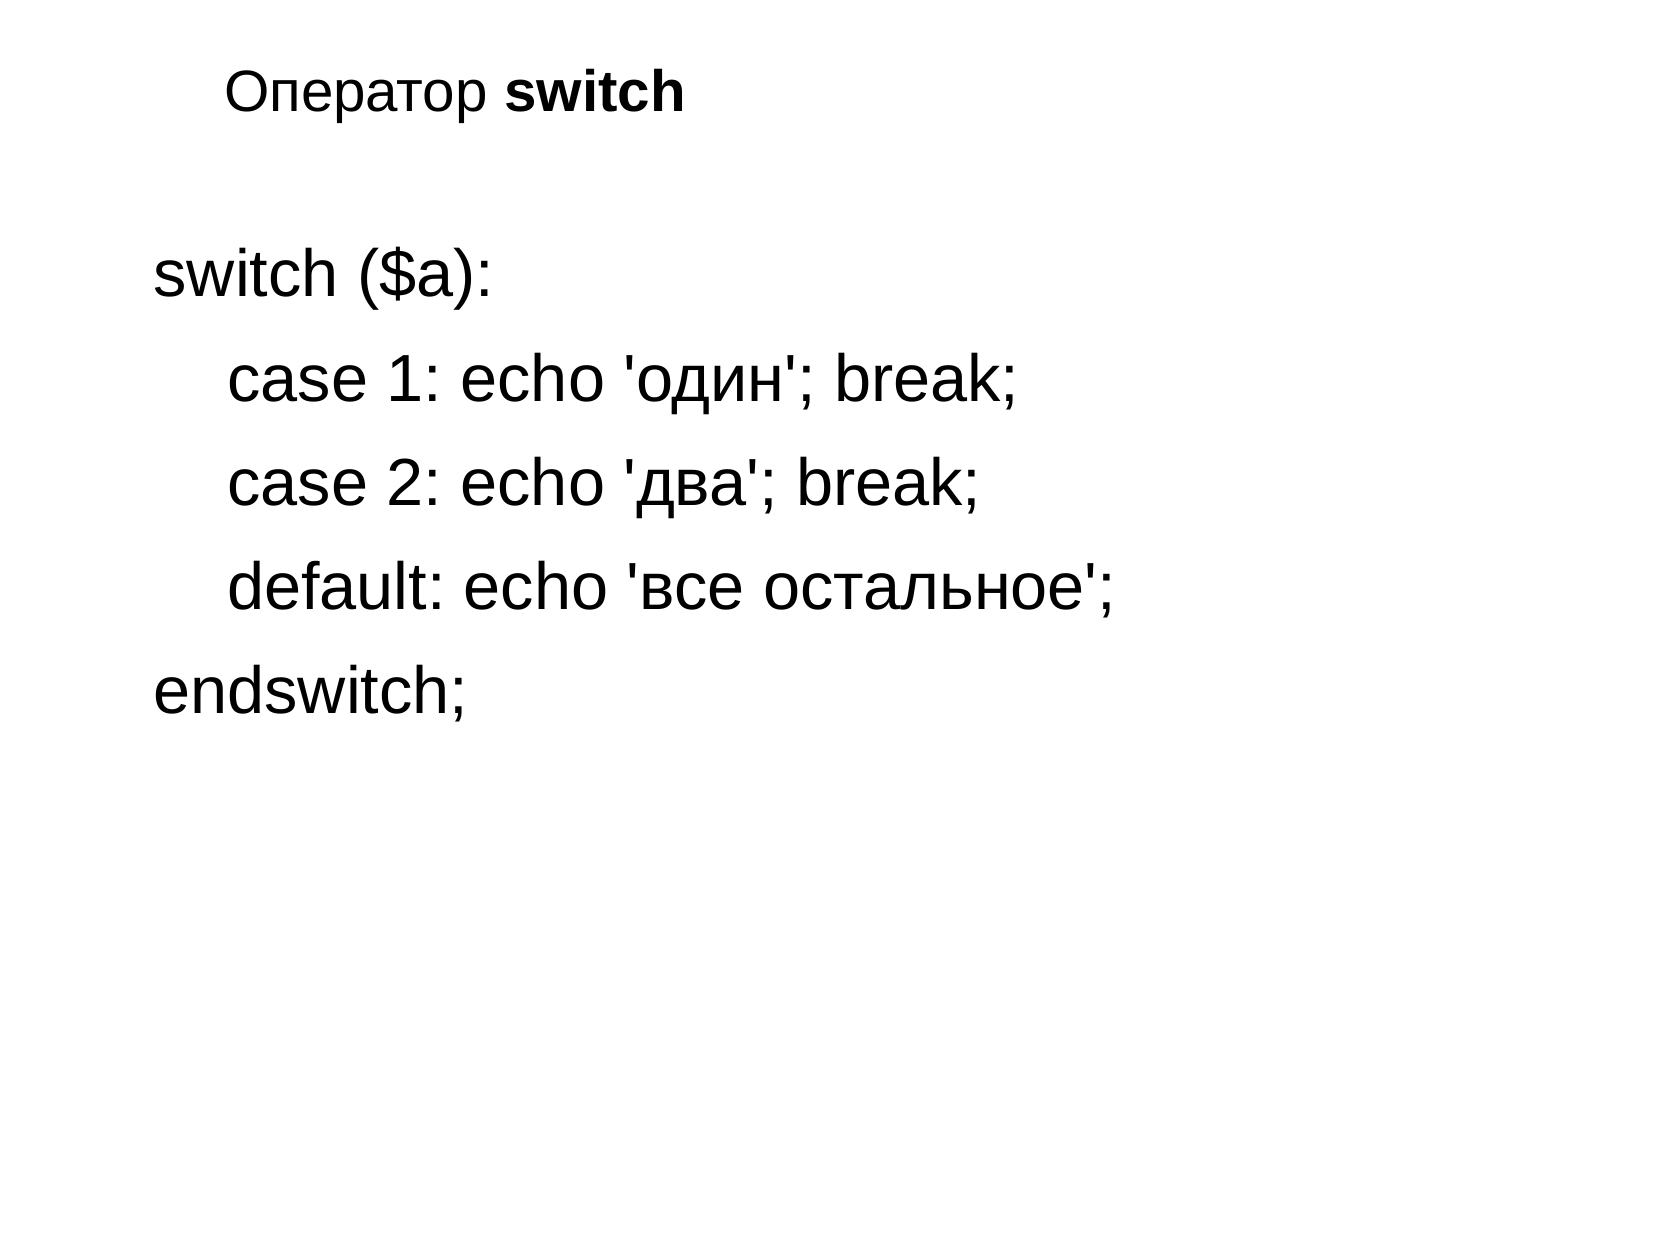

# Оператор switch
switch ($a):
 case 1: echo 'один'; break;
 case 2: echo 'два'; break;
 default: echo 'все остальное';
endswitch;